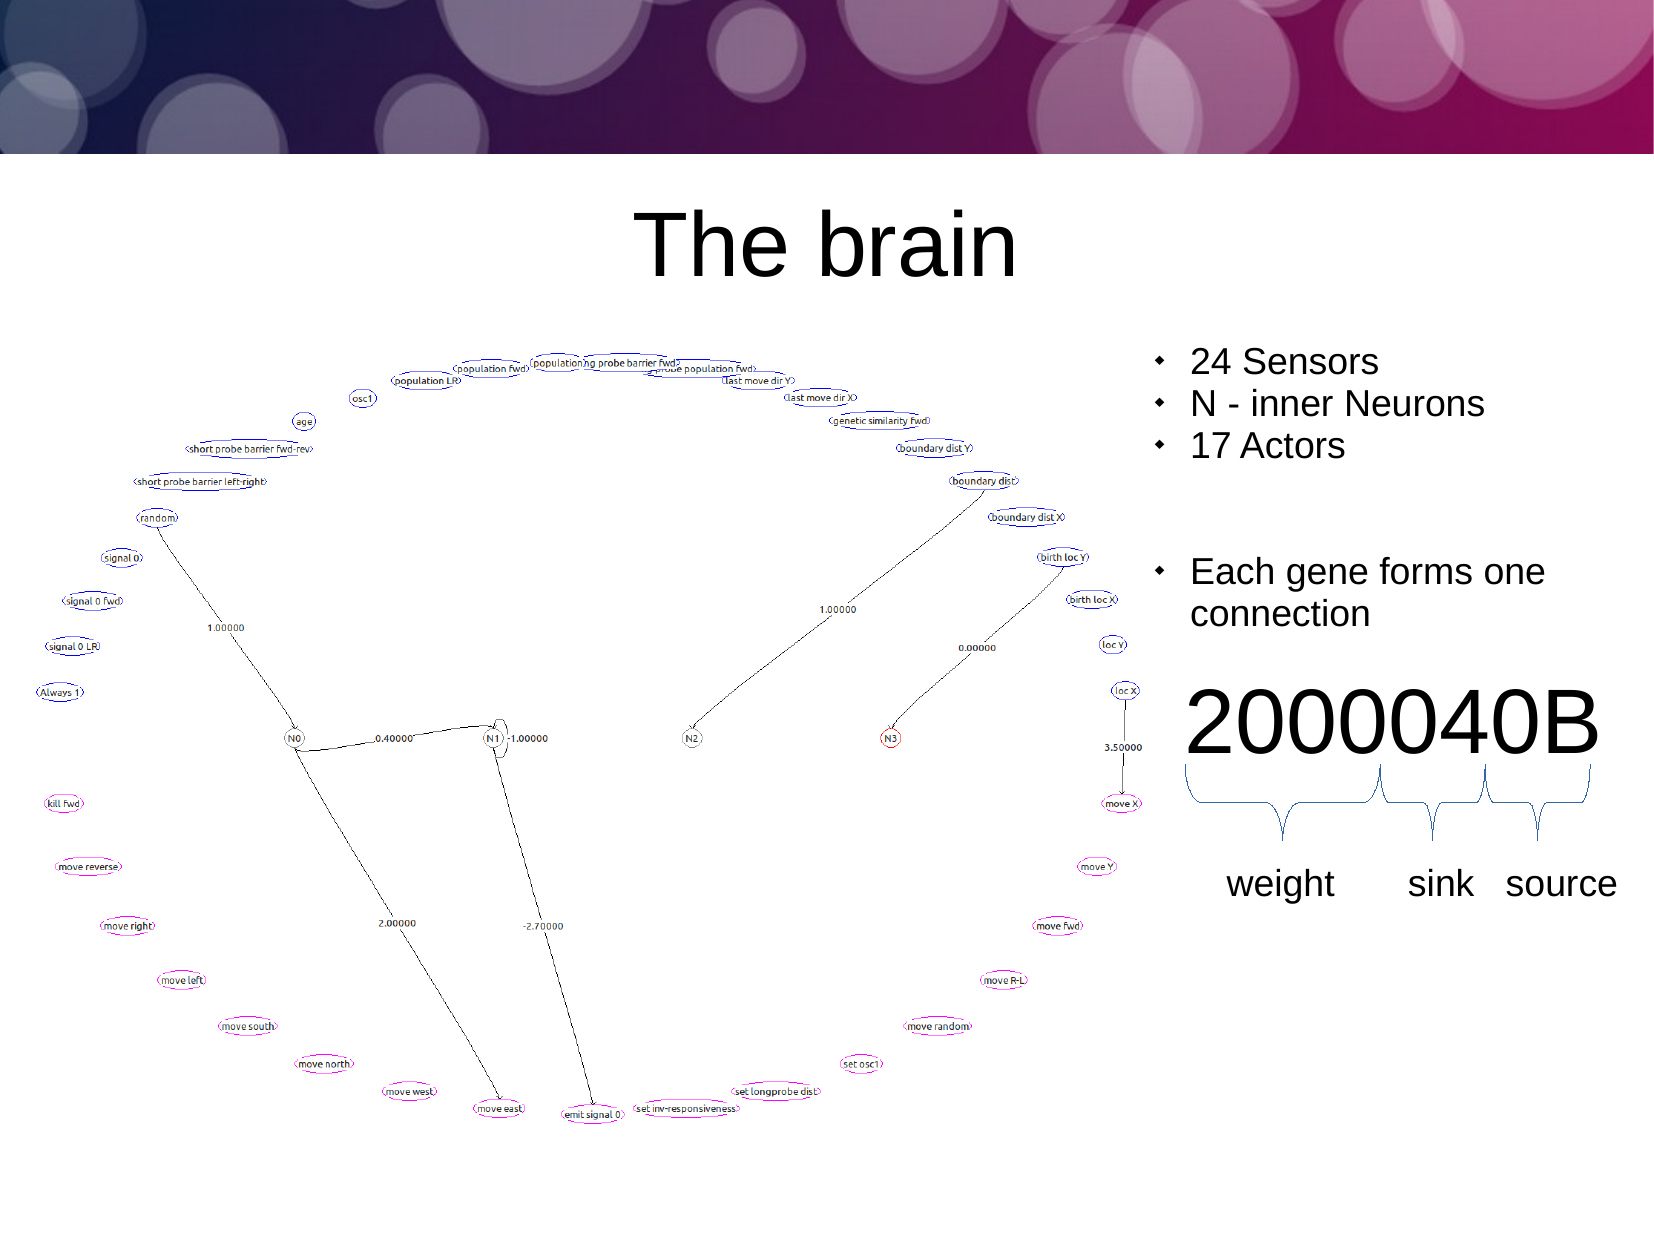

# The brain
24 Sensors
N - inner Neurons
17 Actors
Each gene forms one connection
2000040B
 weight sink source